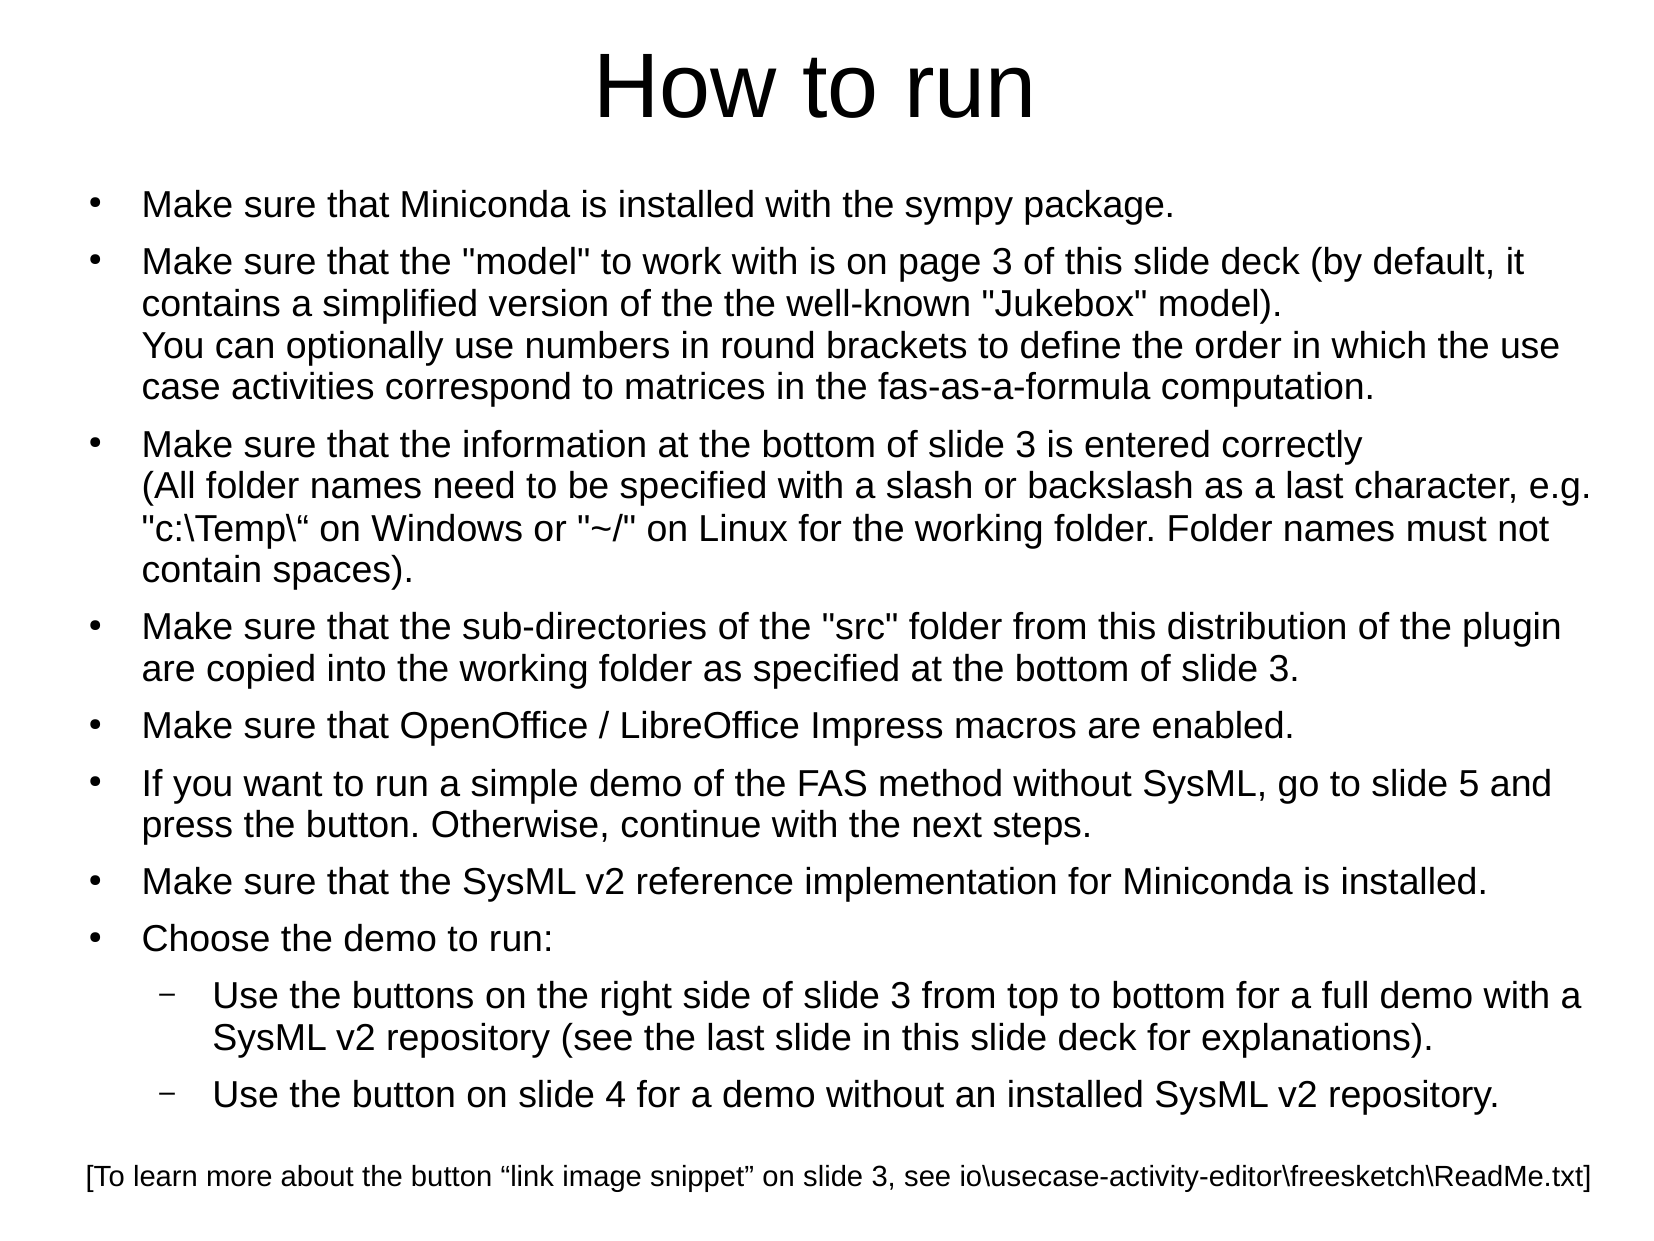

# How to run
Make sure that Miniconda is installed with the sympy package.
Make sure that the "model" to work with is on page 3 of this slide deck (by default, it contains a simplified version of the the well-known "Jukebox" model).
You can optionally use numbers in round brackets to define the order in which the use case activities correspond to matrices in the fas-as-a-formula computation.
Make sure that the information at the bottom of slide 3 is entered correctly
(All folder names need to be specified with a slash or backslash as a last character, e.g. "c:\Temp\“ on Windows or "~/" on Linux for the working folder. Folder names must not
contain spaces).
Make sure that the sub-directories of the "src" folder from this distribution of the plugin are copied into the working folder as specified at the bottom of slide 3.
Make sure that OpenOffice / LibreOffice Impress macros are enabled.
If you want to run a simple demo of the FAS method without SysML, go to slide 5 and press the button. Otherwise, continue with the next steps.
Make sure that the SysML v2 reference implementation for Miniconda is installed.
Choose the demo to run:
Use the buttons on the right side of slide 3 from top to bottom for a full demo with a SysML v2 repository (see the last slide in this slide deck for explanations).
Use the button on slide 4 for a demo without an installed SysML v2 repository.
[To learn more about the button “link image snippet” on slide 3, see io\usecase-activity-editor\freesketch\ReadMe.txt]